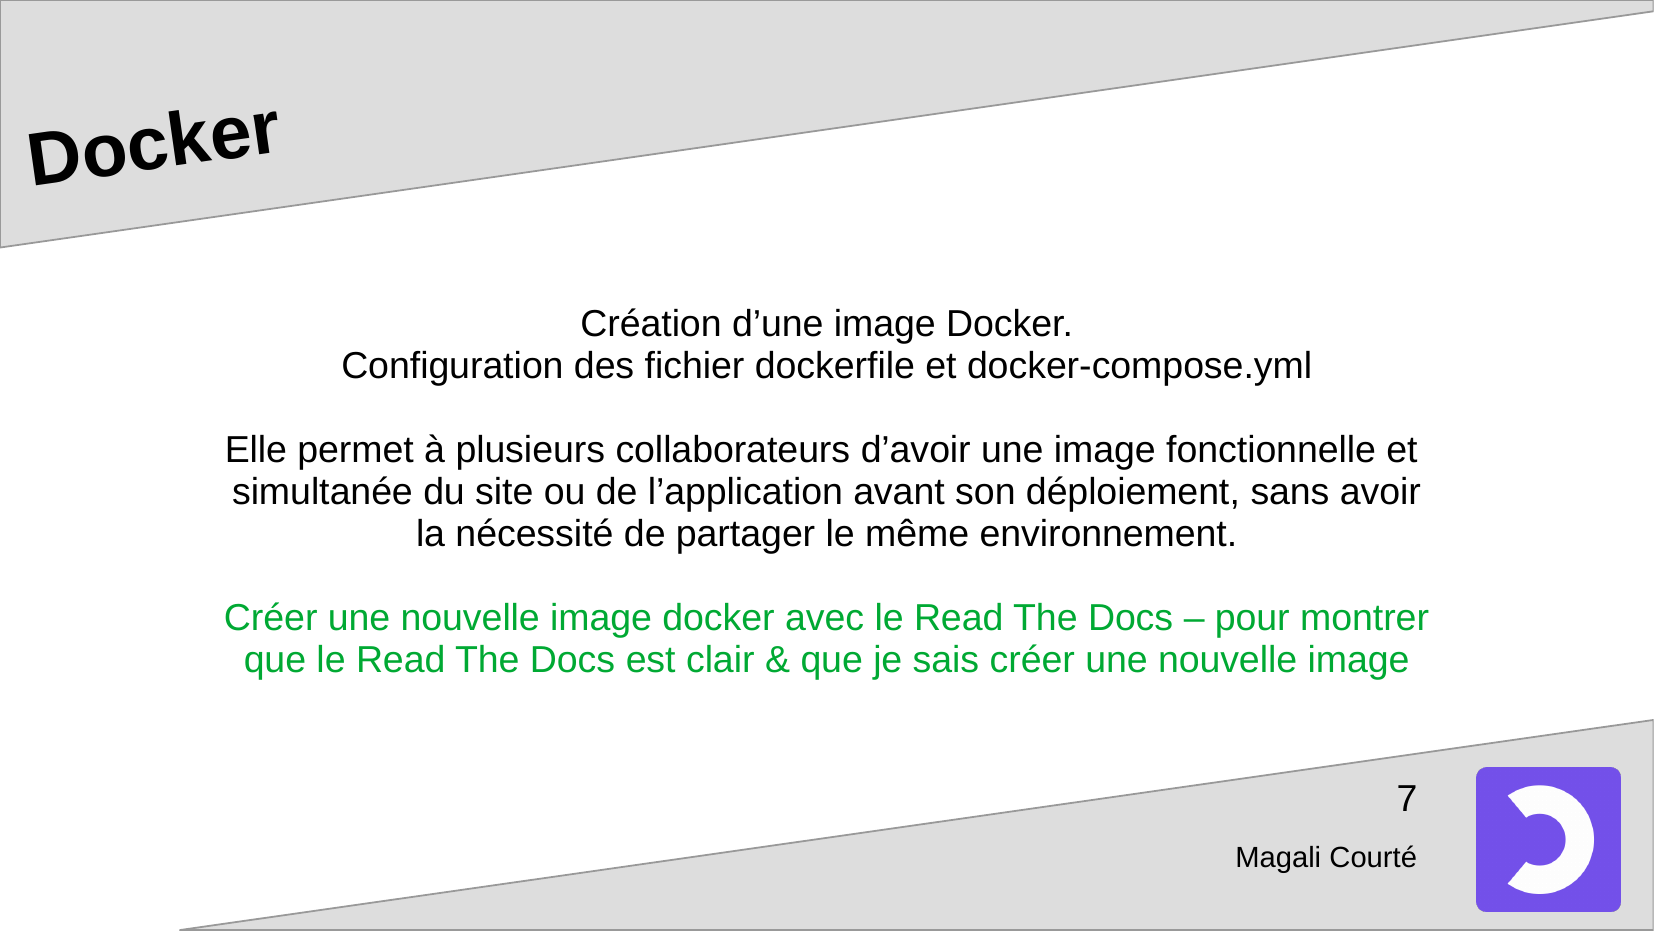

# Docker
Création d’une image Docker.
Configuration des fichier dockerfile et docker-compose.yml
Elle permet à plusieurs collaborateurs d’avoir une image fonctionnelle et simultanée du site ou de l’application avant son déploiement, sans avoir la nécessité de partager le même environnement.
Créer une nouvelle image docker avec le Read The Docs – pour montrer que le Read The Docs est clair & que je sais créer une nouvelle image
7